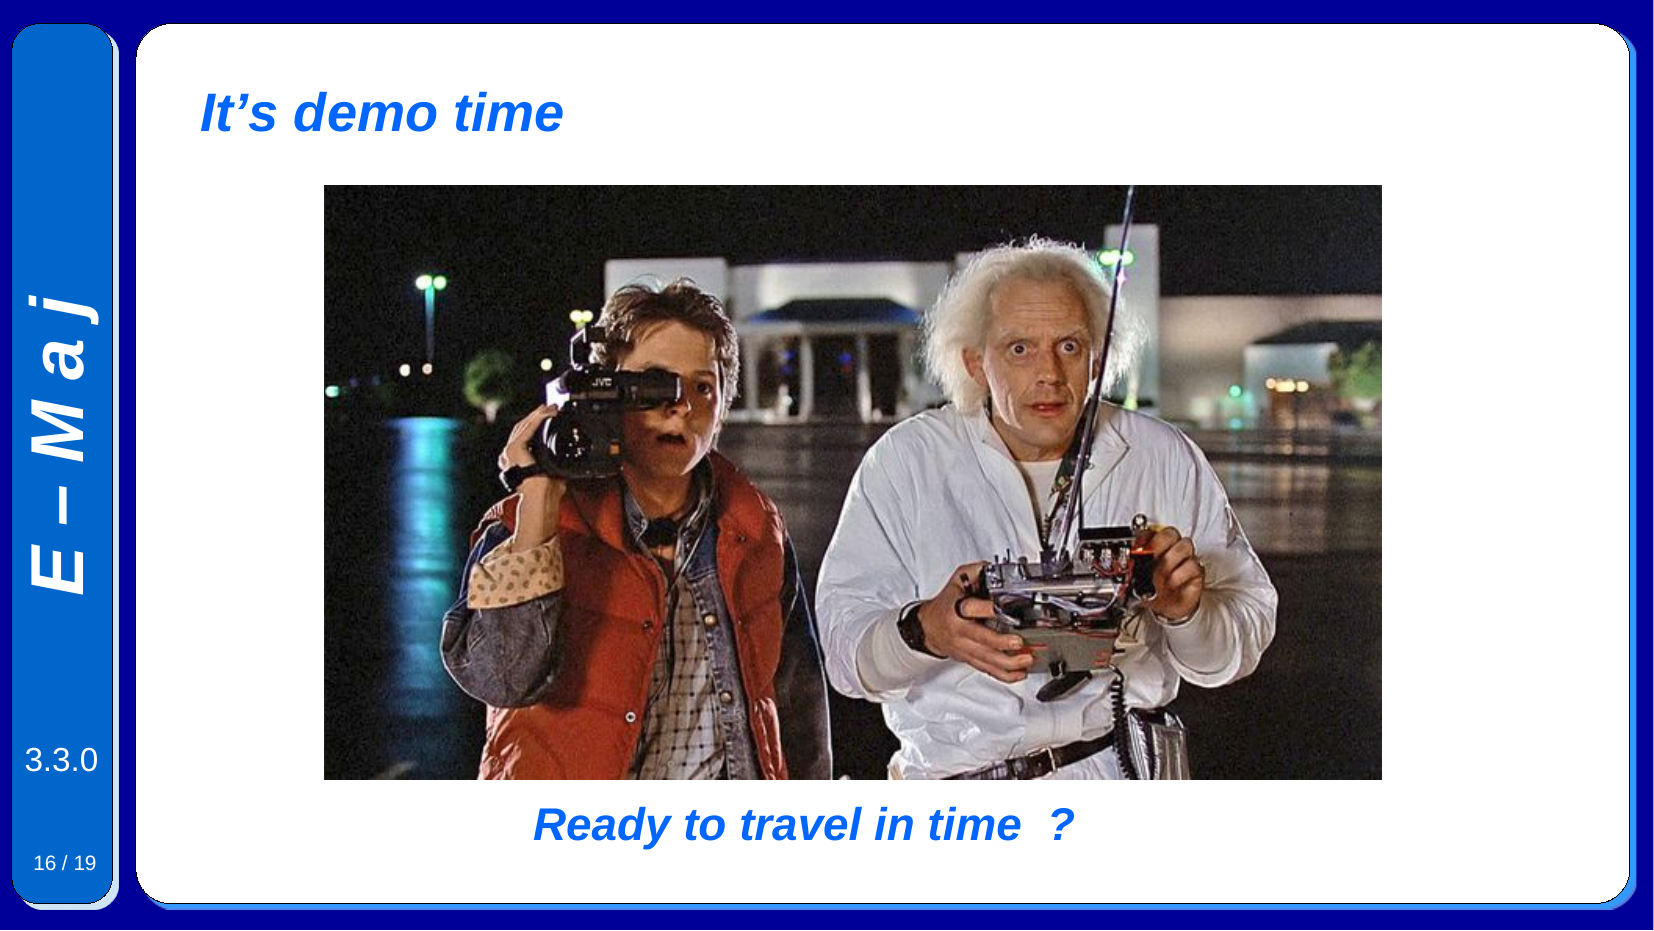

# It’s demo time
Ready to travel in time  ?